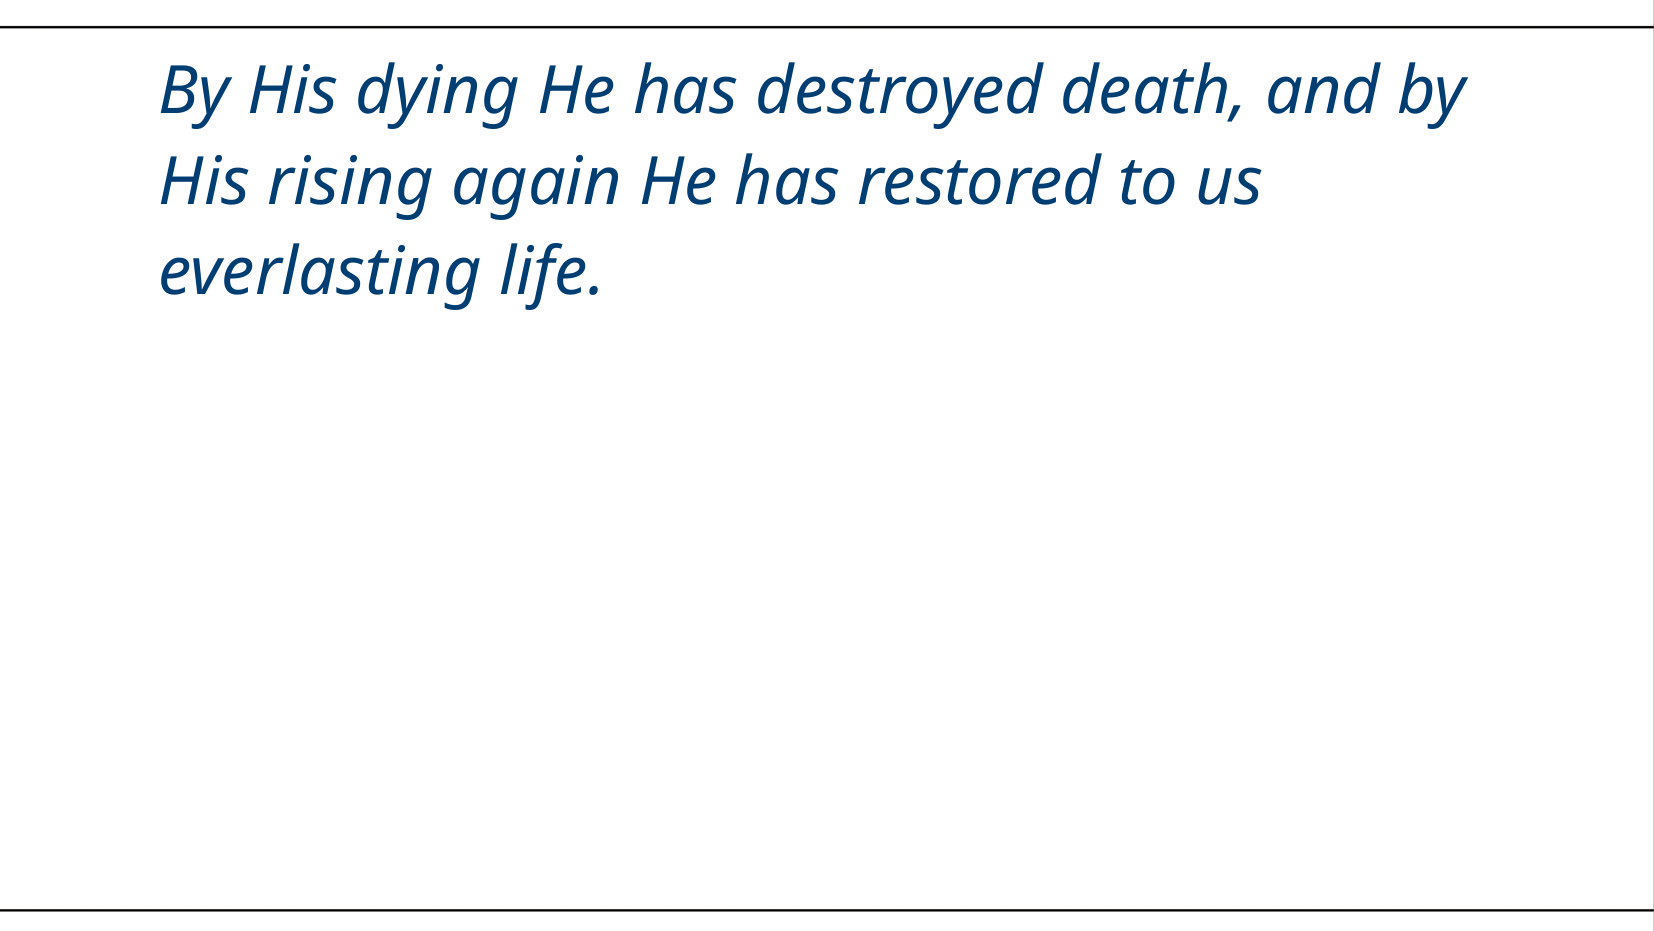

By His dying He has destroyed death, and by
 His rising again He has restored to us
 everlasting life.